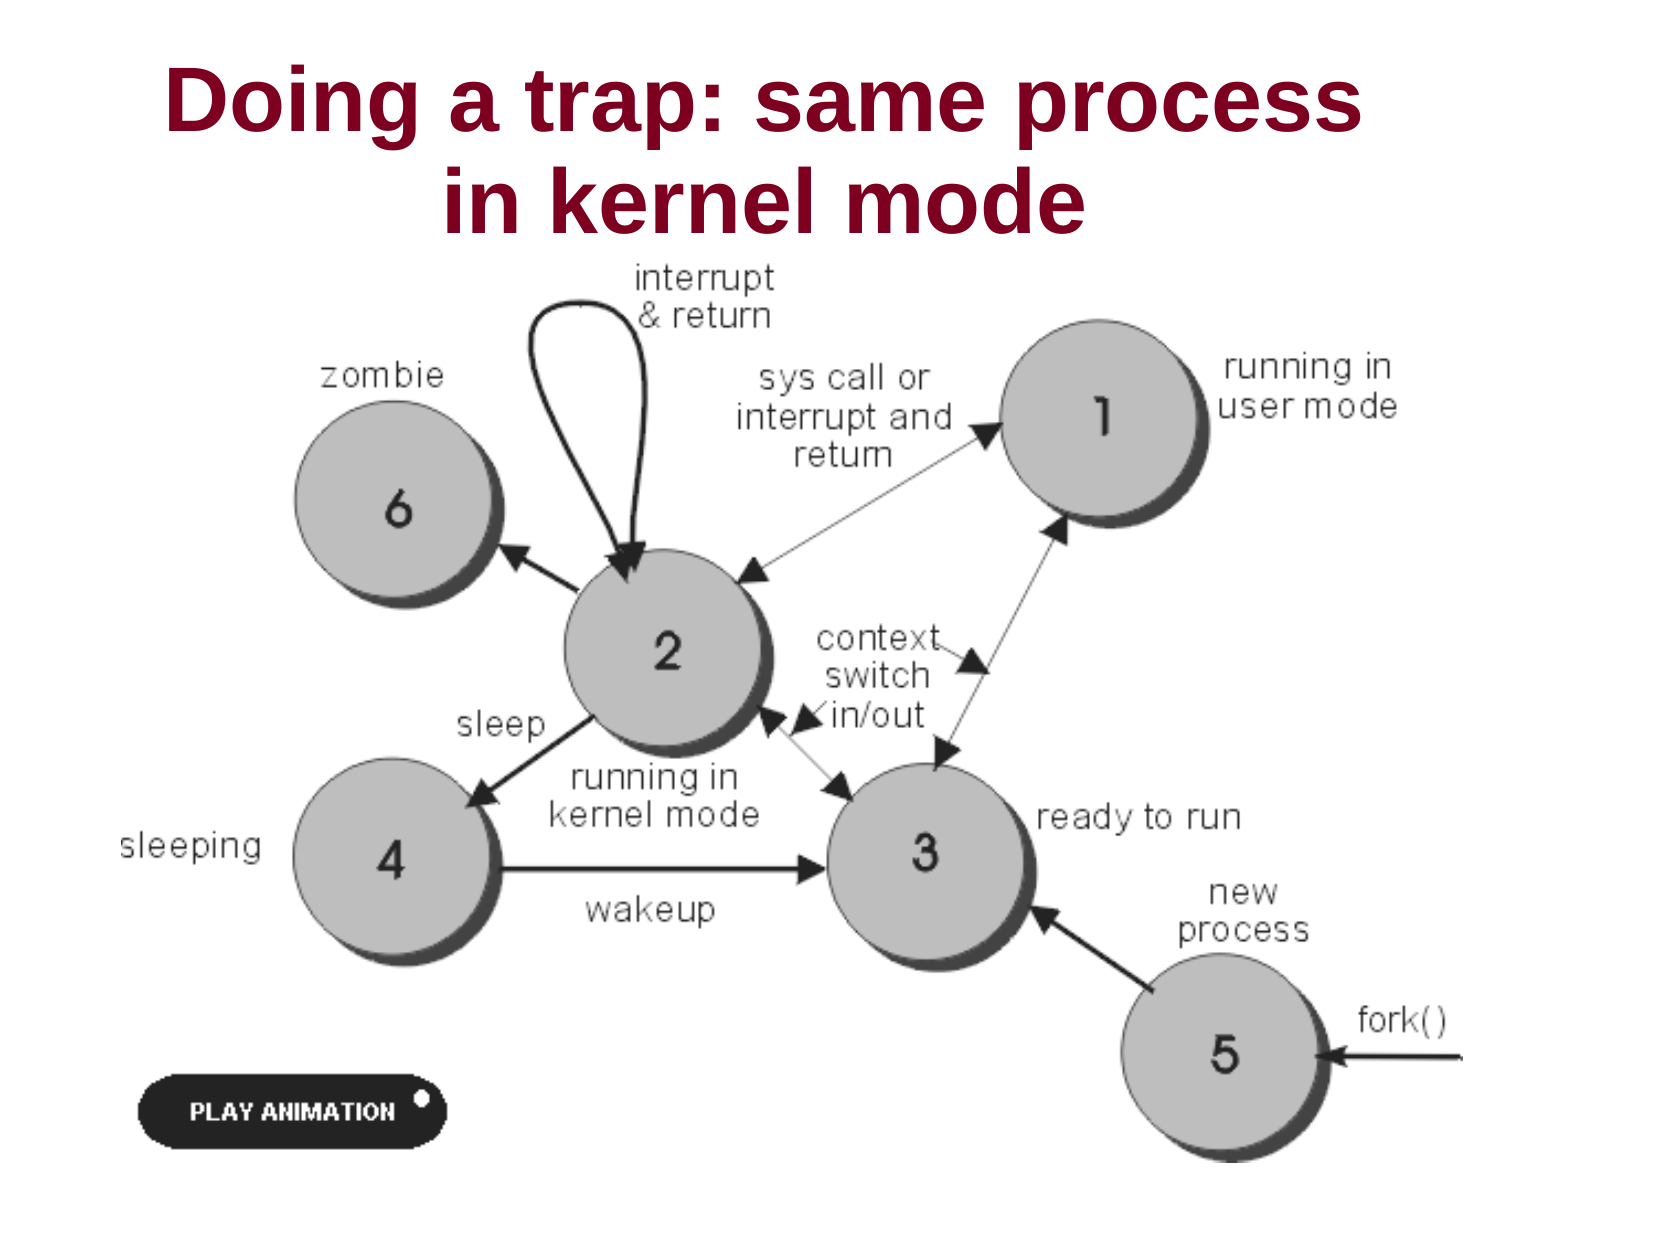

# Doing a trap: same process in kernel mode